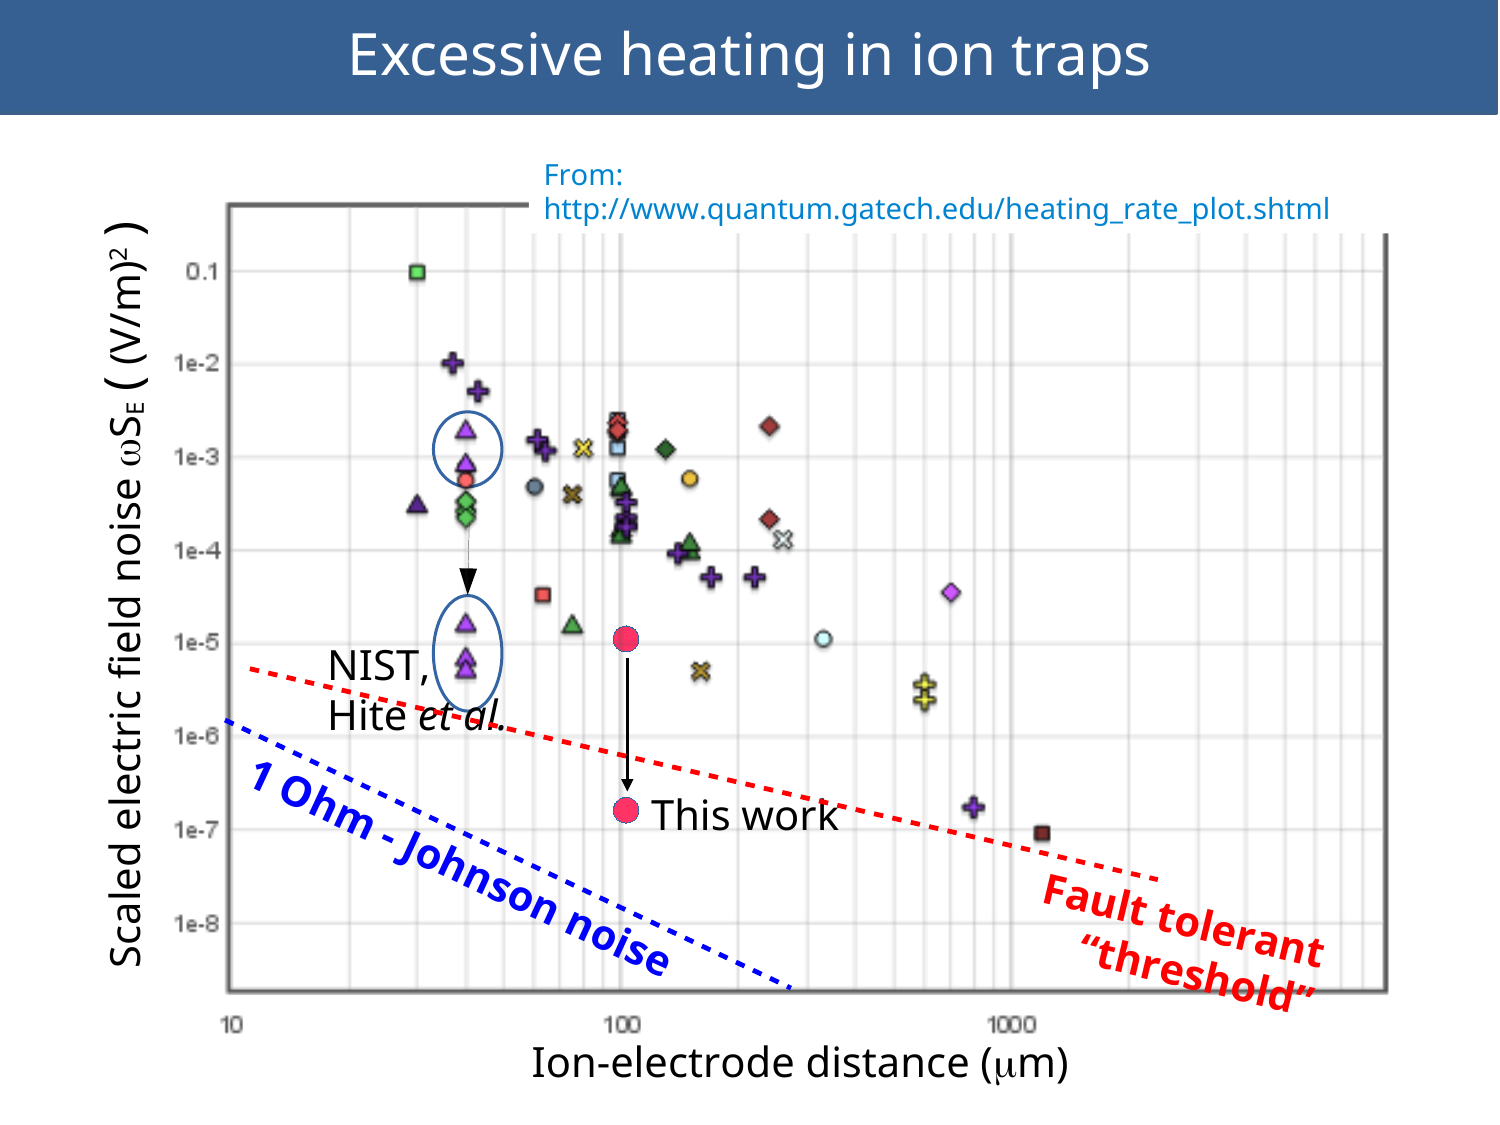

# Excessive heating in ion traps
From: http://www.quantum.gatech.edu/heating_rate_plot.shtml
Scaled electric field noise wSE ( (V/m)2 )
NIST,
Hite et al.
This work
Fault tolerant “threshold”
1 Ohm - Johnson noise
Ion-electrode distance (mm)